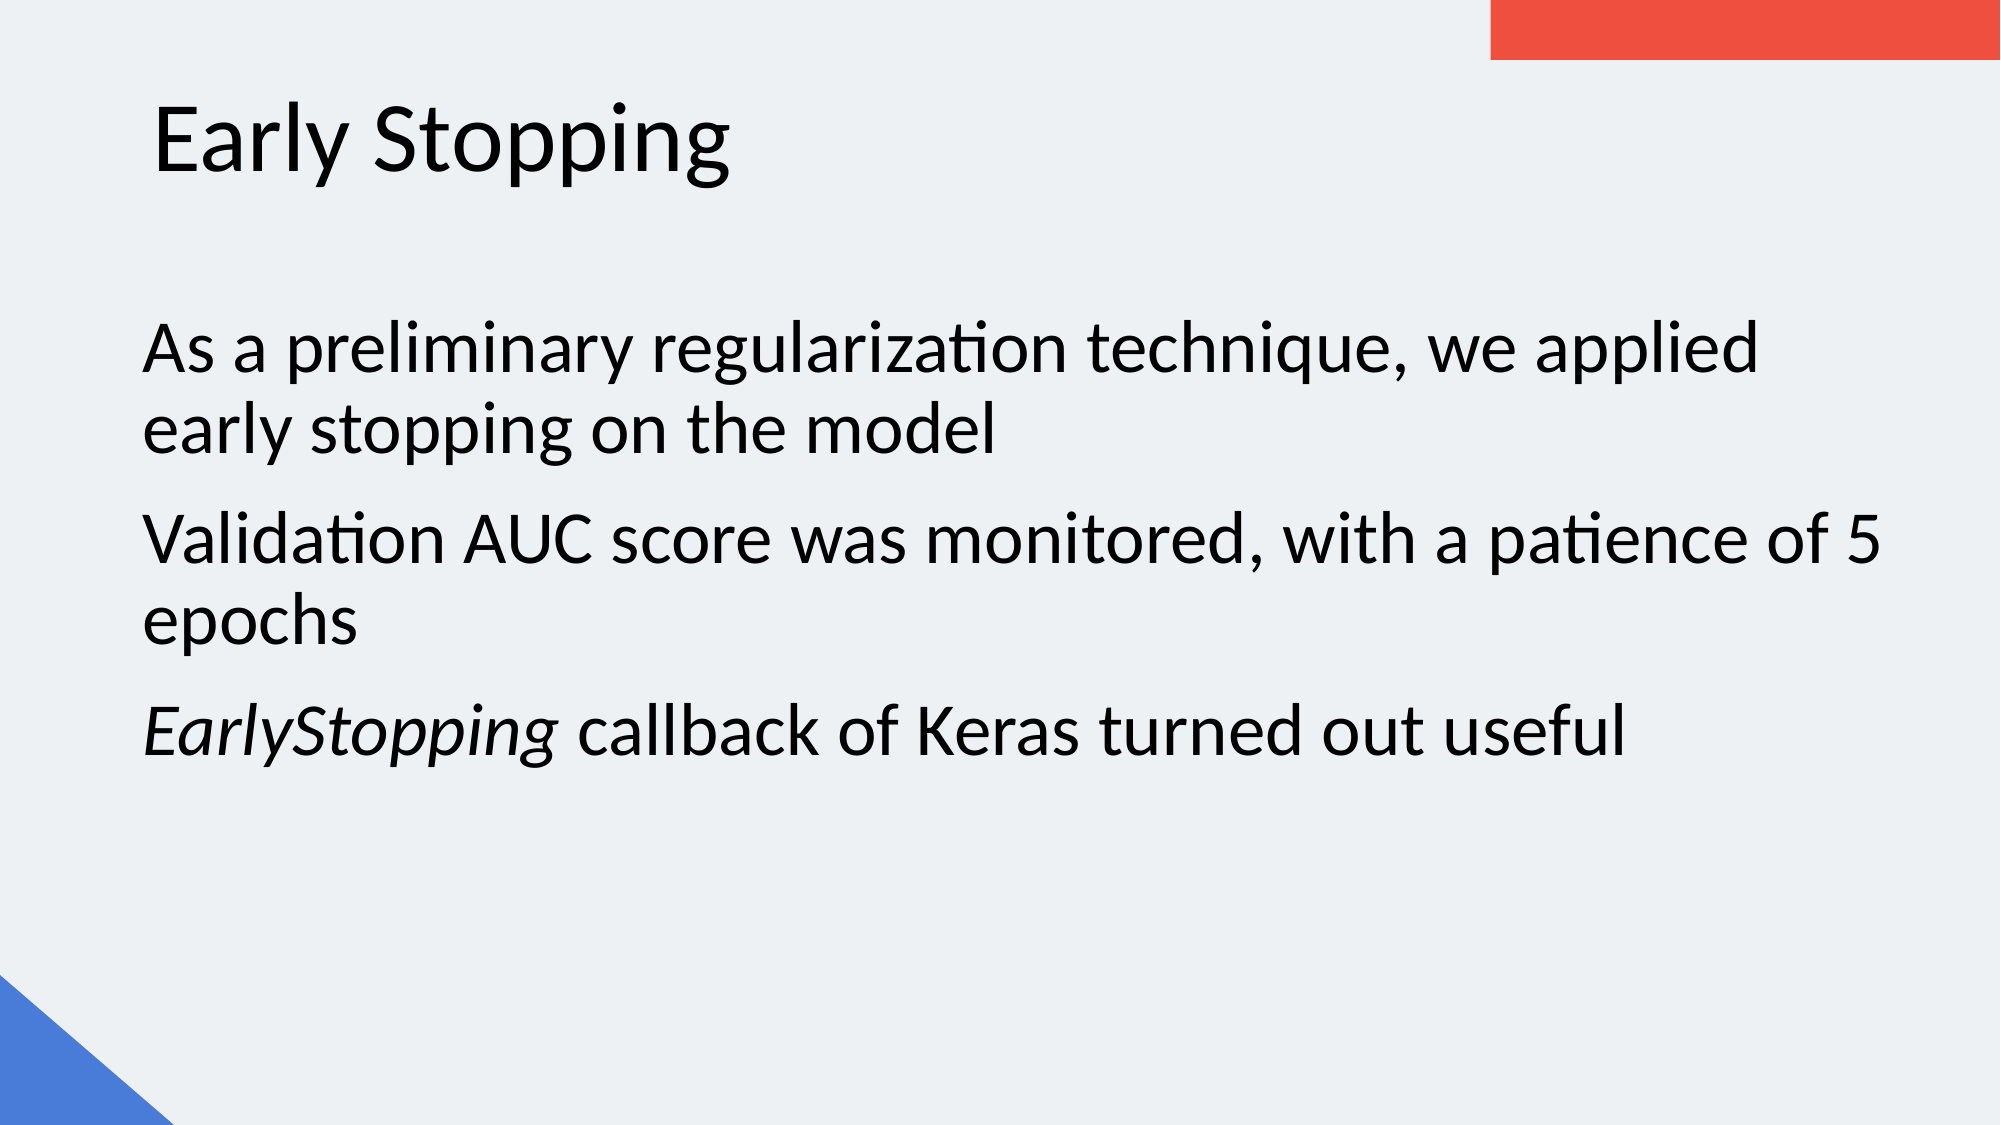

# Early Stopping
As a preliminary regularization technique, we applied early stopping on the model
Validation AUC score was monitored, with a patience of 5 epochs
EarlyStopping callback of Keras turned out useful